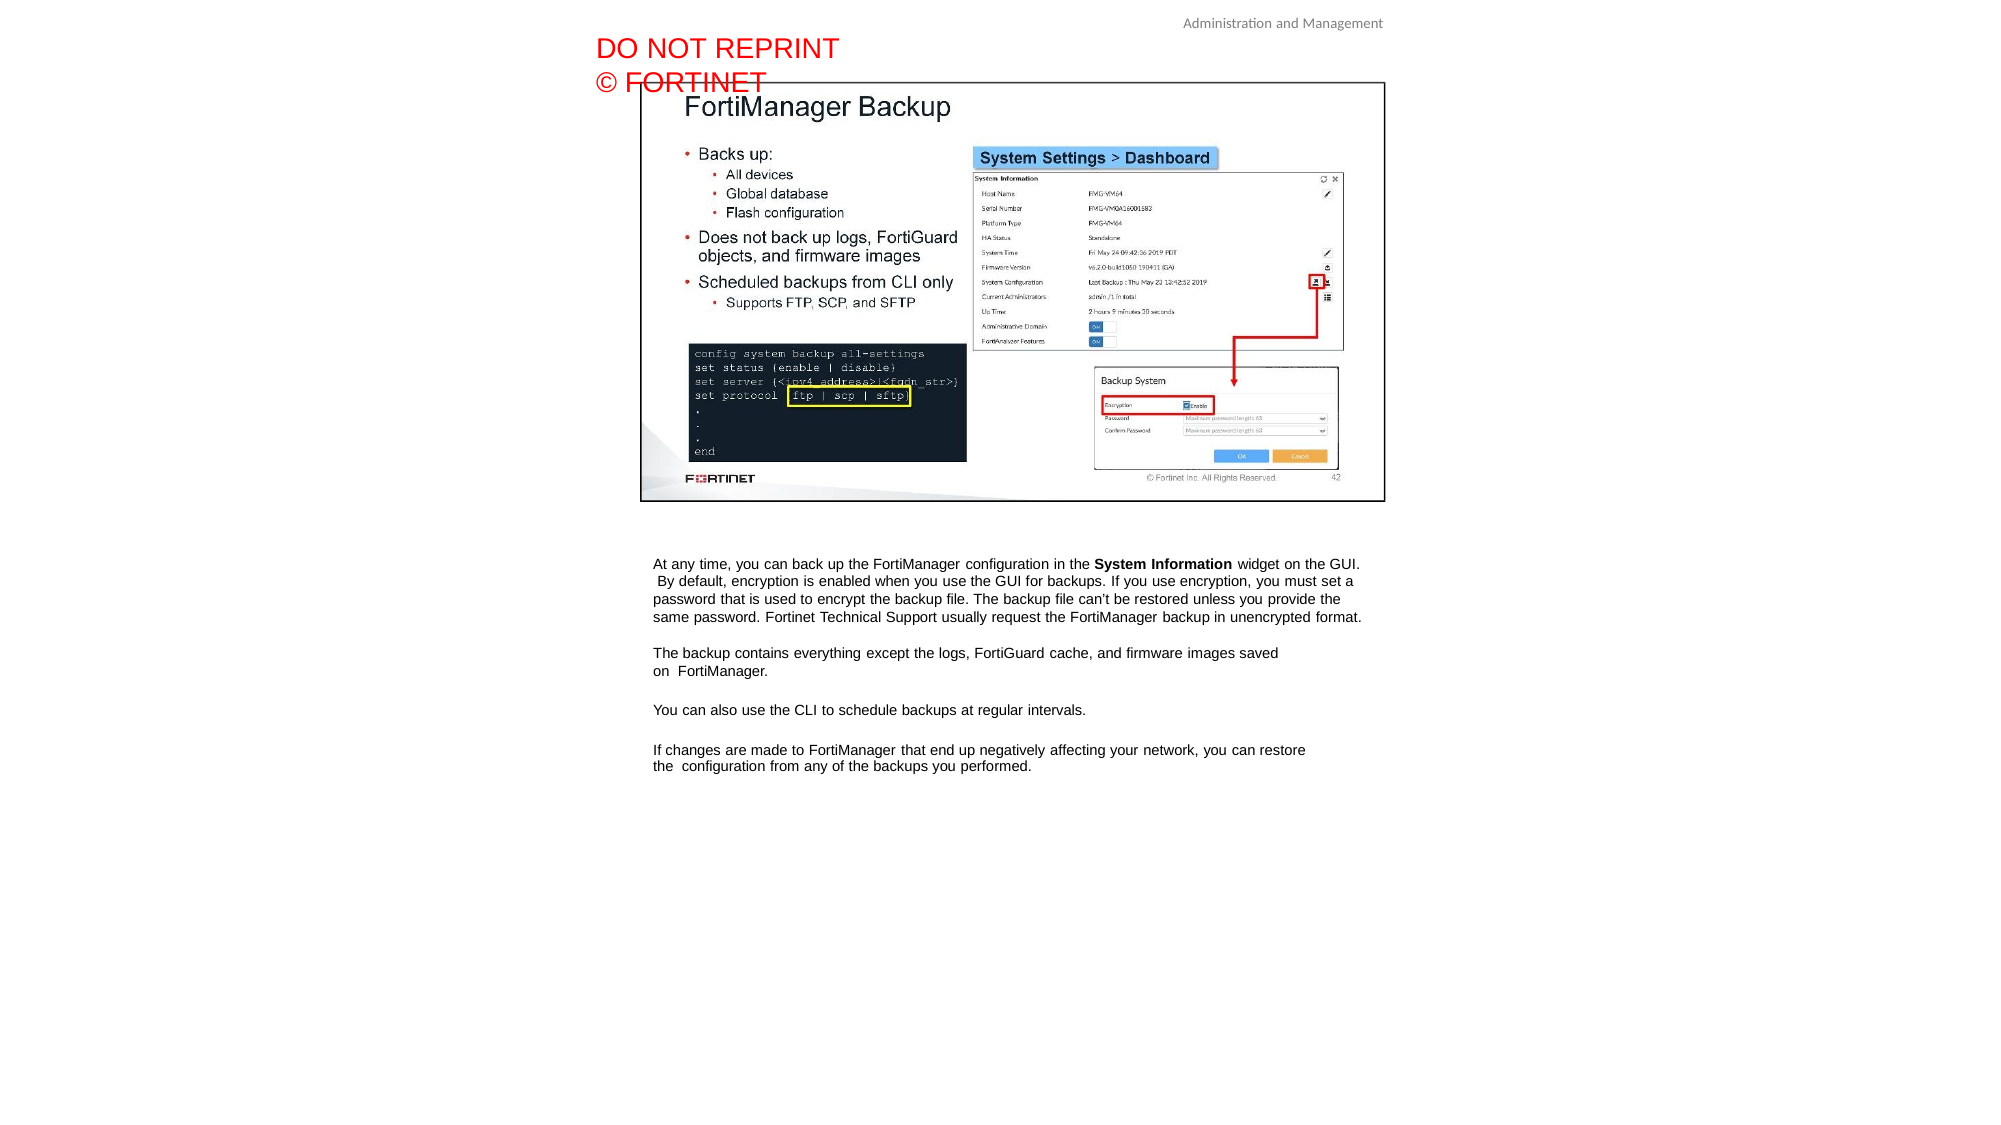

Administration and Management
DO NOT REPRINT
© FORTINET
At any time, you can back up the FortiManager configuration in the System Information widget on the GUI. By default, encryption is enabled when you use the GUI for backups. If you use encryption, you must set a password that is used to encrypt the backup file. The backup file can’t be restored unless you provide the same password. Fortinet Technical Support usually request the FortiManager backup in unencrypted format.
The backup contains everything except the logs, FortiGuard cache, and firmware images saved on FortiManager.
You can also use the CLI to schedule backups at regular intervals.
If changes are made to FortiManager that end up negatively affecting your network, you can restore the configuration from any of the backups you performed.
FortiManager 6.2 Study Guide
1